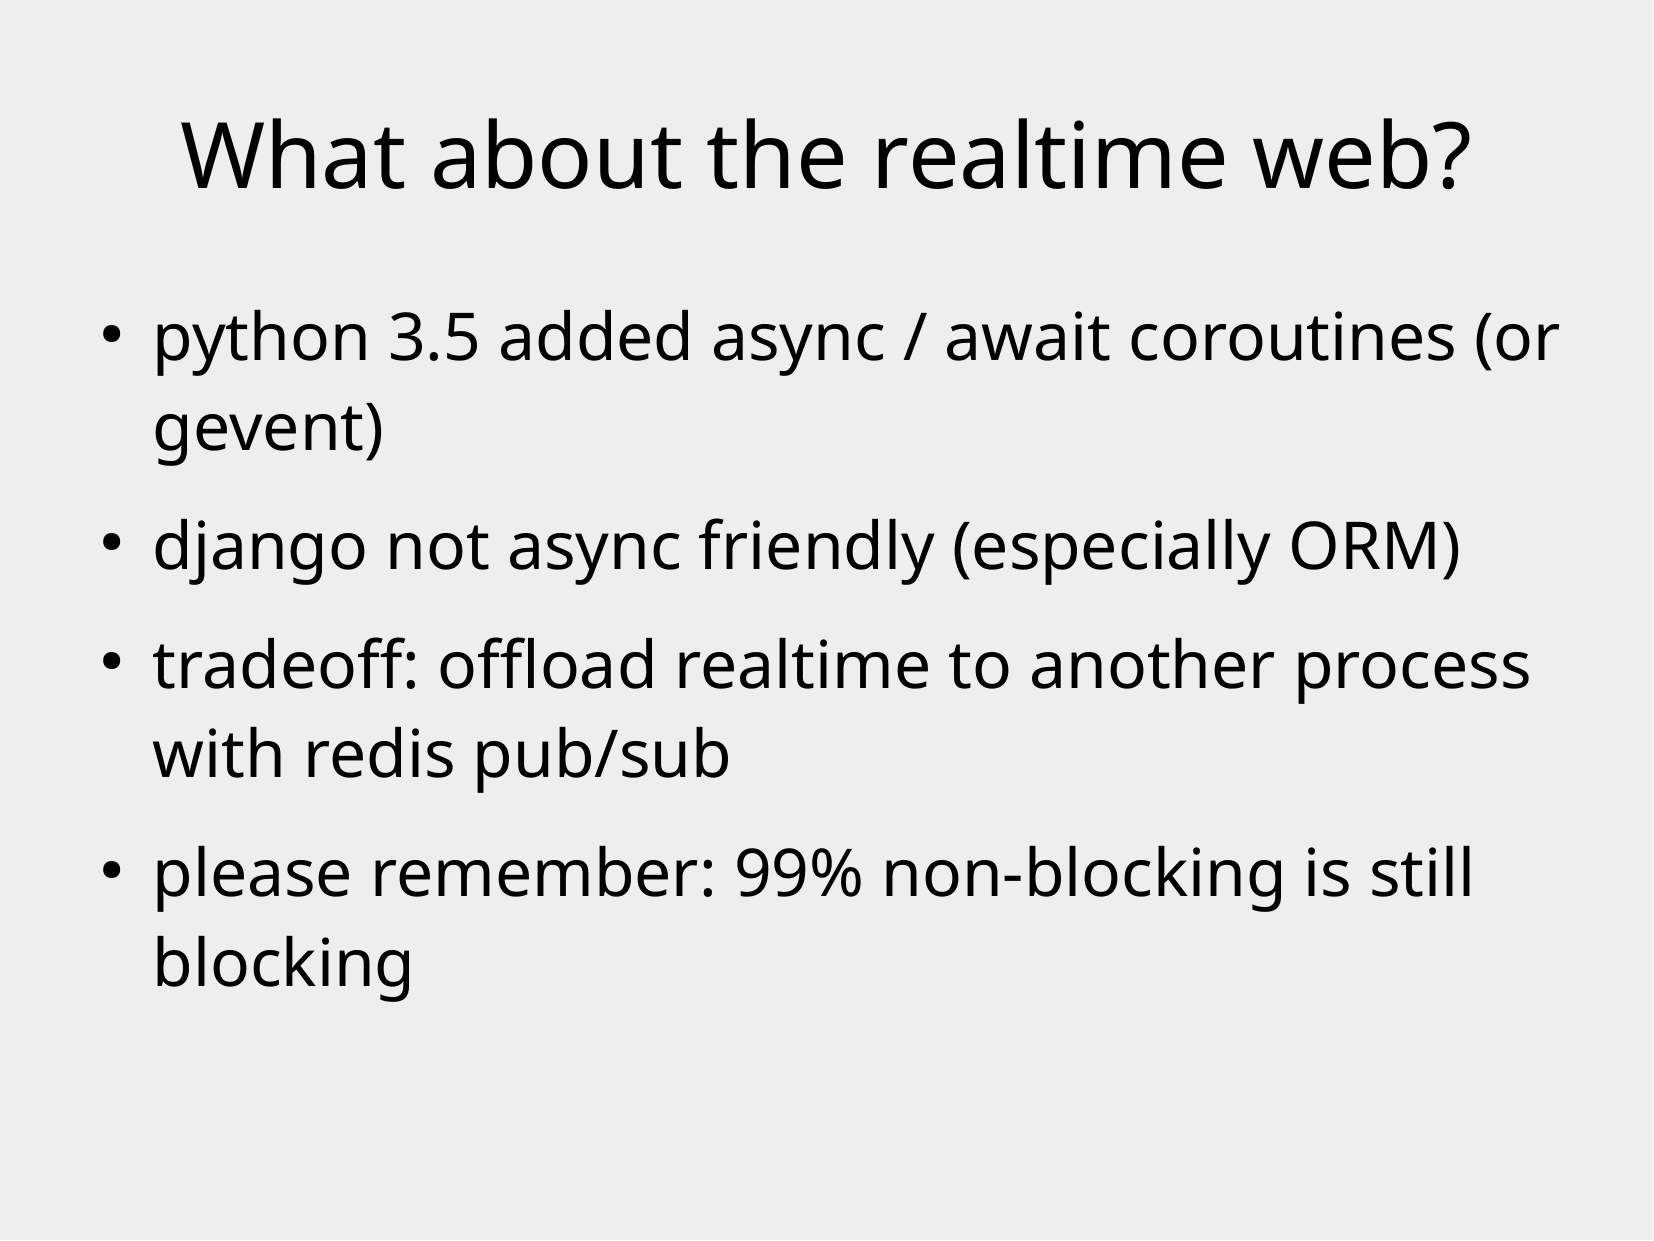

# What about the realtime web?
python 3.5 added async / await coroutines (or gevent)
django not async friendly (especially ORM)
tradeoff: offload realtime to another process with redis pub/sub
please remember: 99% non-blocking is still blocking